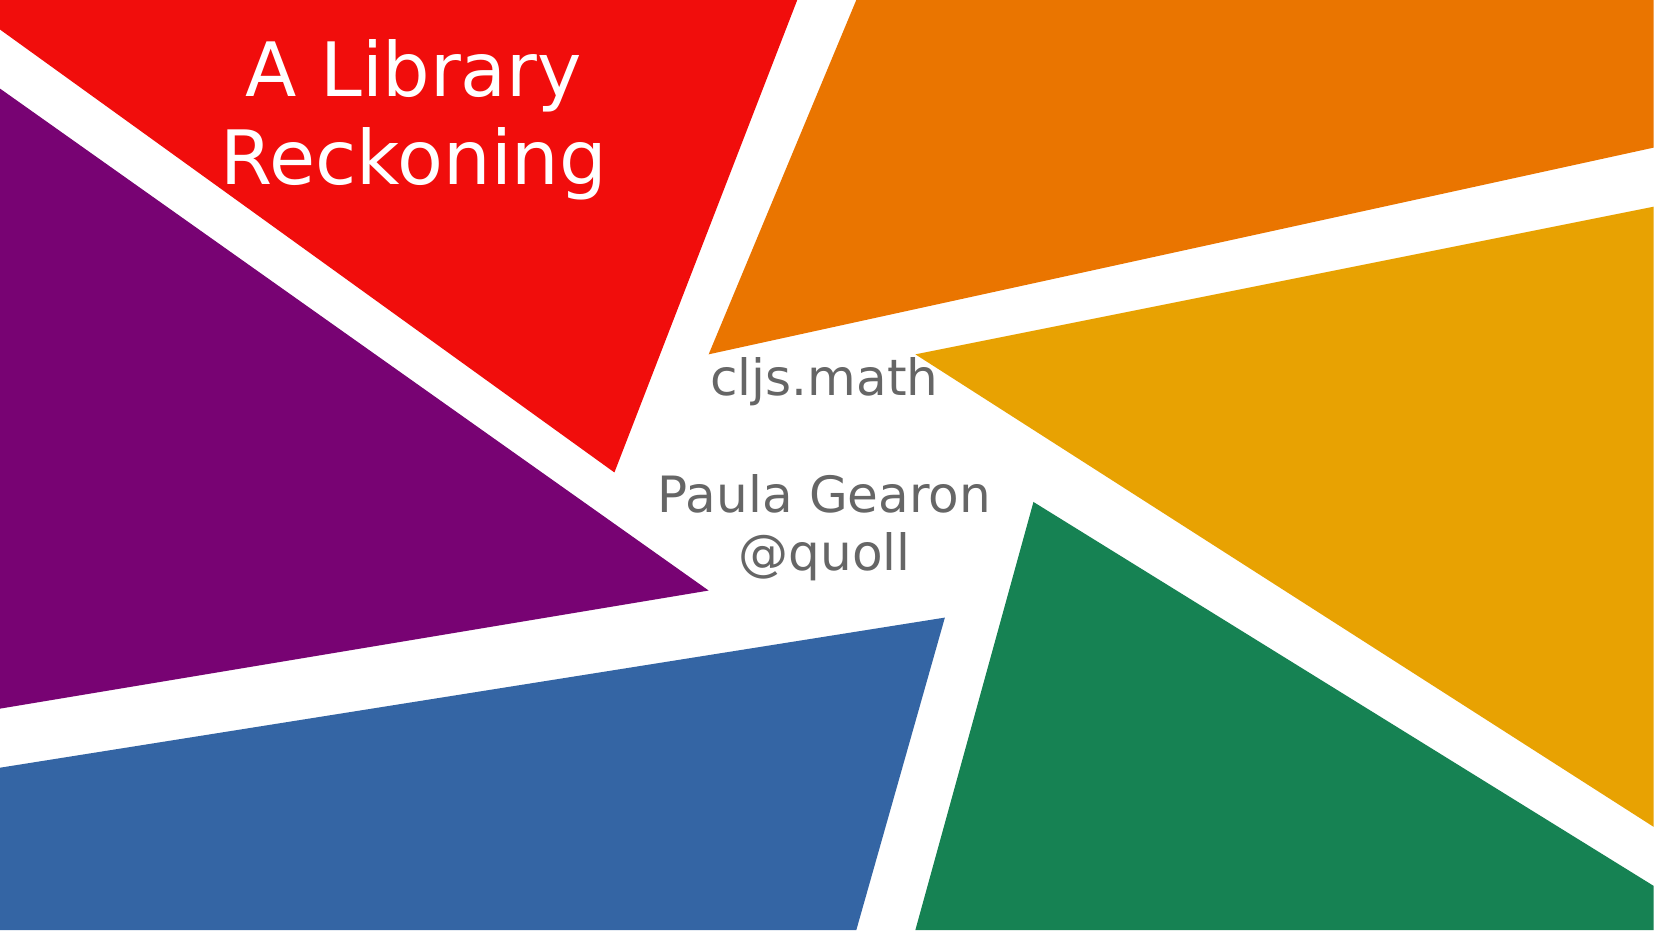

A Library Reckoning
# cljs.math
Paula Gearon
@quoll